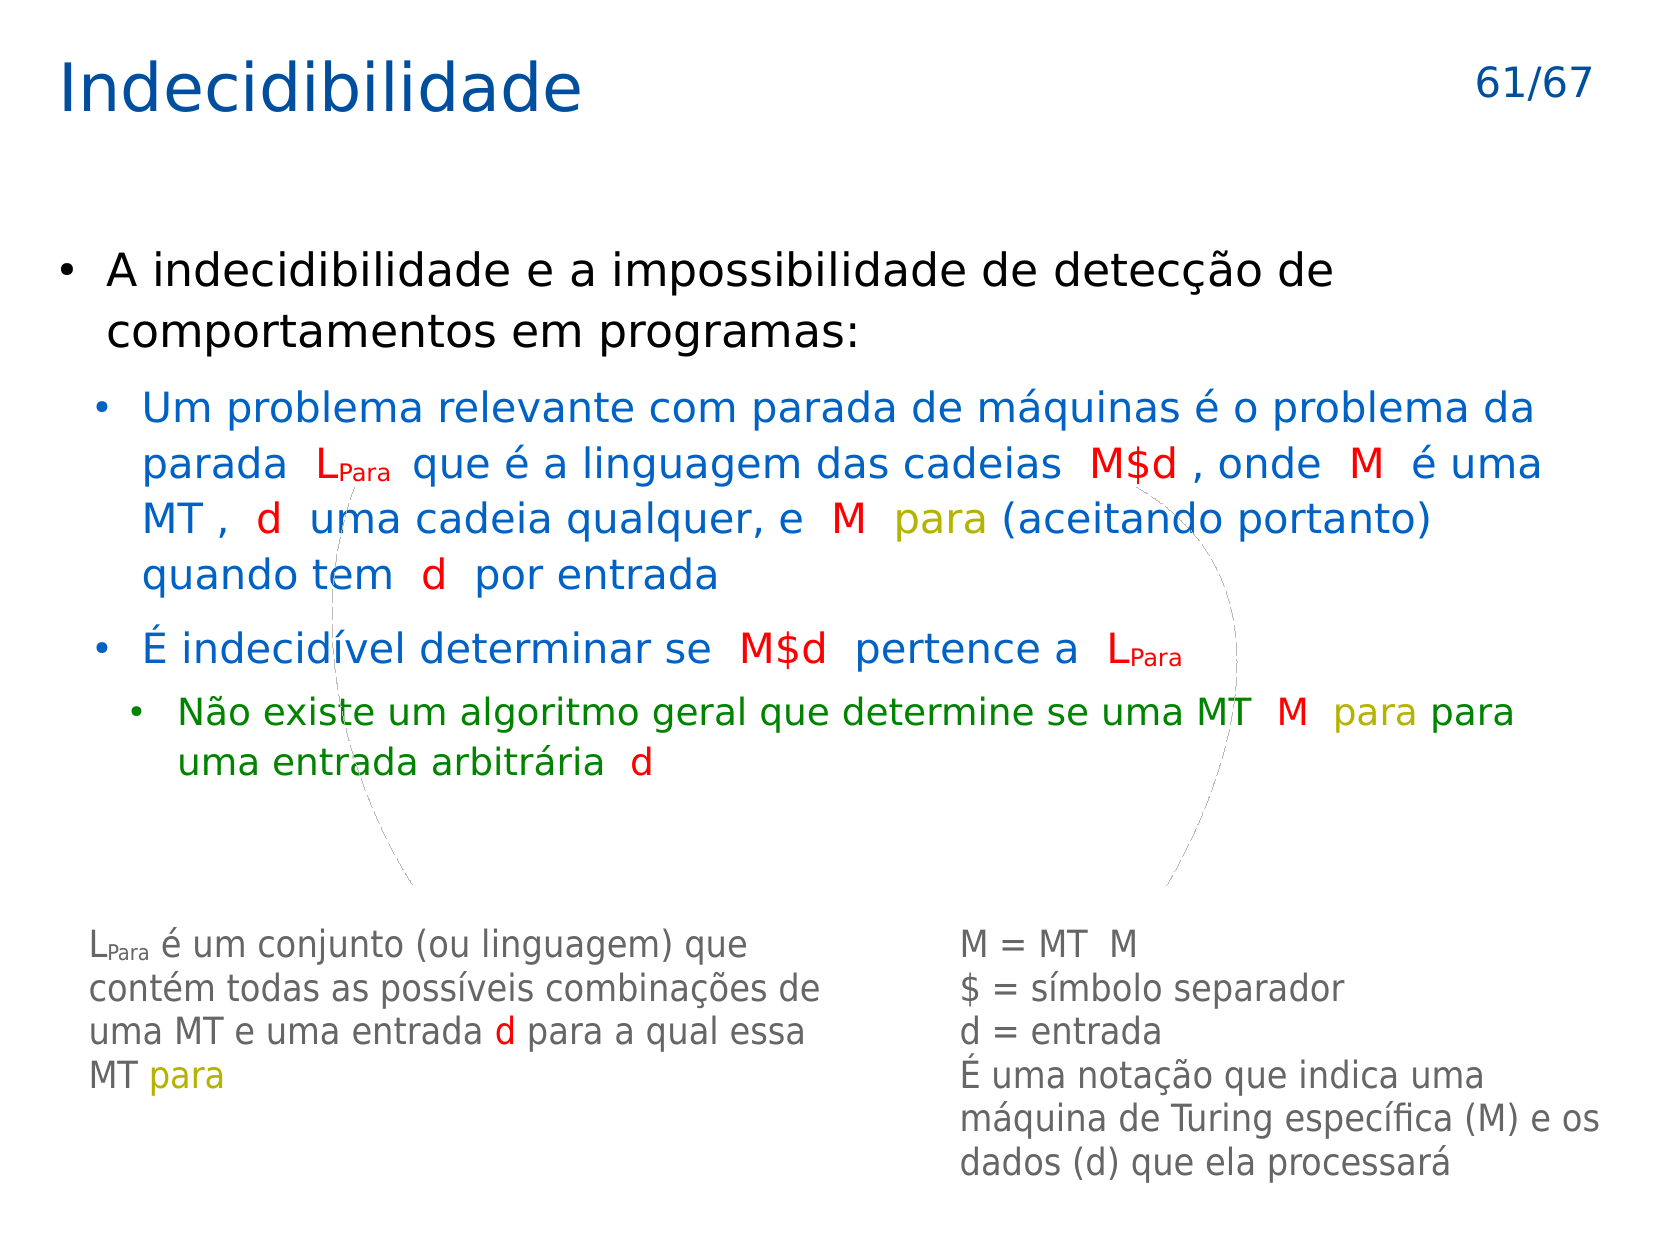

# Indecidibilidade
61
A indecidibilidade e a impossibilidade de detecção de comportamentos em programas:
Um problema relevante com parada de máquinas é o problema da parada LPara que é a linguagem das cadeias M$d , onde M é uma MT , d uma cadeia qualquer, e M para (aceitando portanto) quando tem d por entrada
É indecidível determinar se M$d pertence a LPara
Não existe um algoritmo geral que determine se uma MT M para para uma entrada arbitrária d
LPara é um conjunto (ou linguagem) que contém todas as possíveis combinações de uma MT e uma entrada d para a qual essa MT para
M = MT M
$ = símbolo separador
d = entrada
É uma notação que indica uma máquina de Turing específica (M) e os dados (d) que ela processará